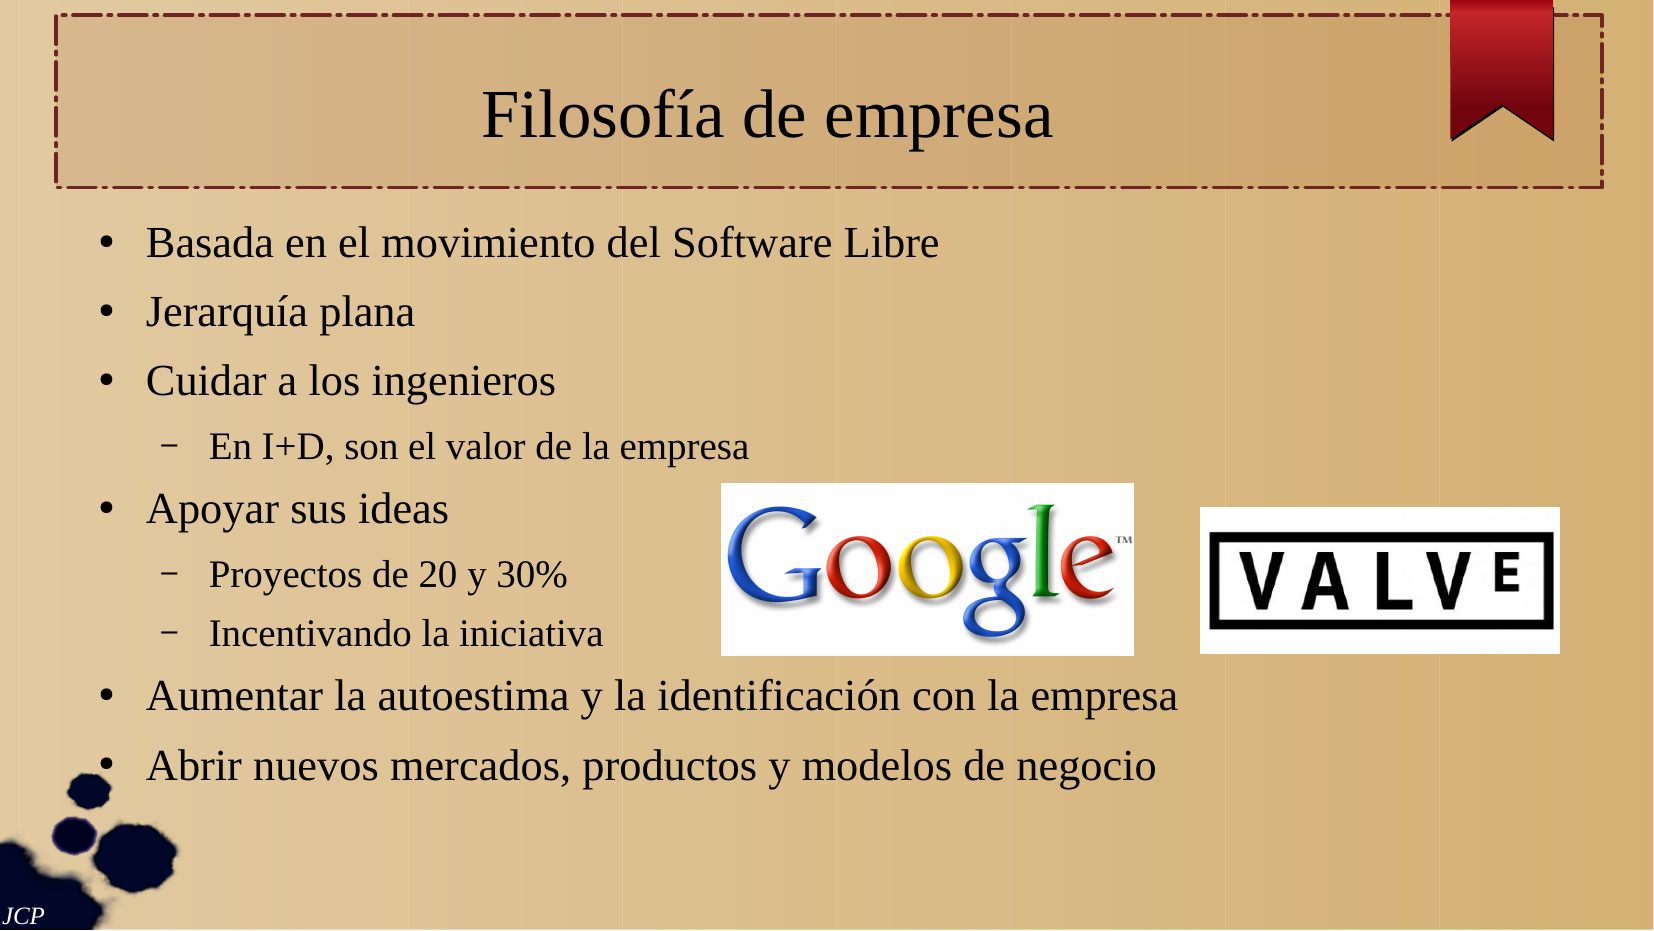

# Filosofía de empresa
Basada en el movimiento del Software Libre
Jerarquía plana
Cuidar a los ingenieros
En I+D, son el valor de la empresa
Apoyar sus ideas
Proyectos de 20 y 30%
Incentivando la iniciativa
Aumentar la autoestima y la identificación con la empresa
Abrir nuevos mercados, productos y modelos de negocio
JCP